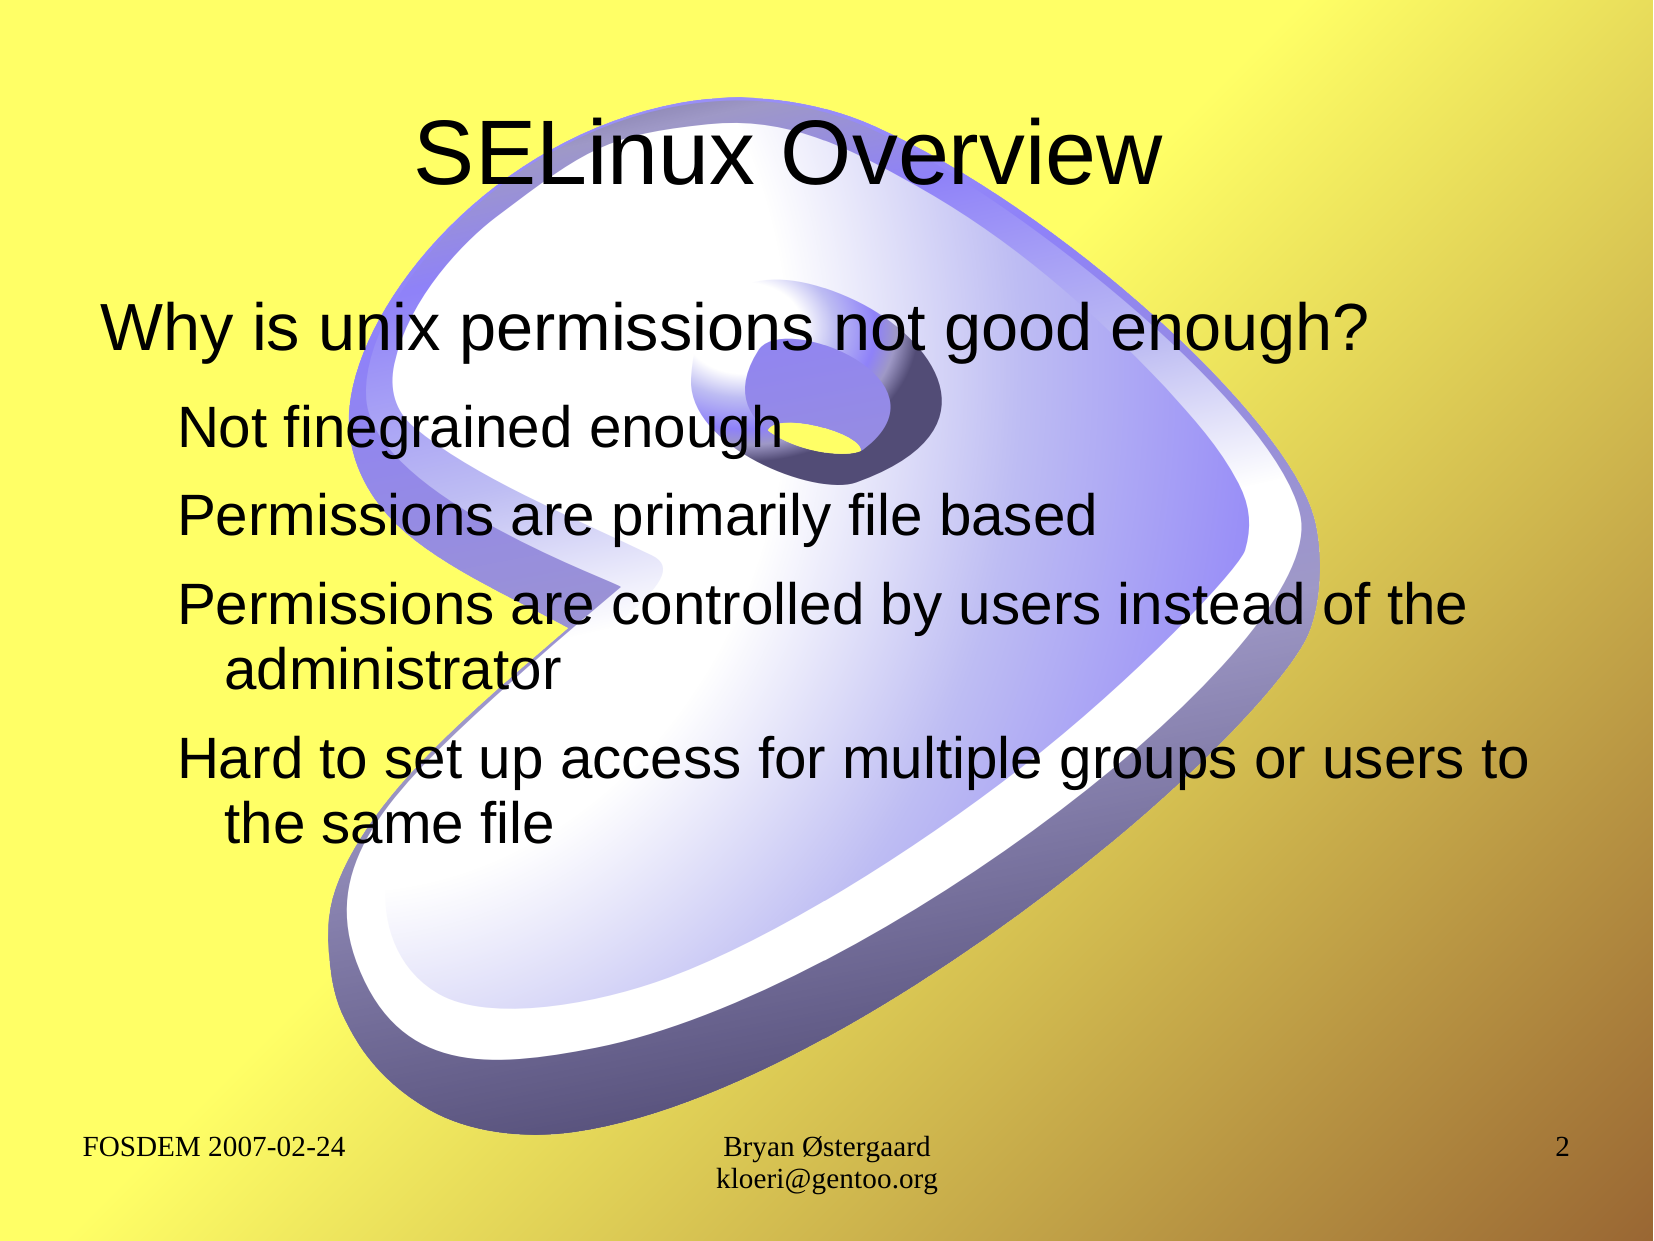

# SELinux Overview
Why is unix permissions not good enough?
Not finegrained enough
Permissions are primarily file based
Permissions are controlled by users instead of the administrator
Hard to set up access for multiple groups or users to the same file
2